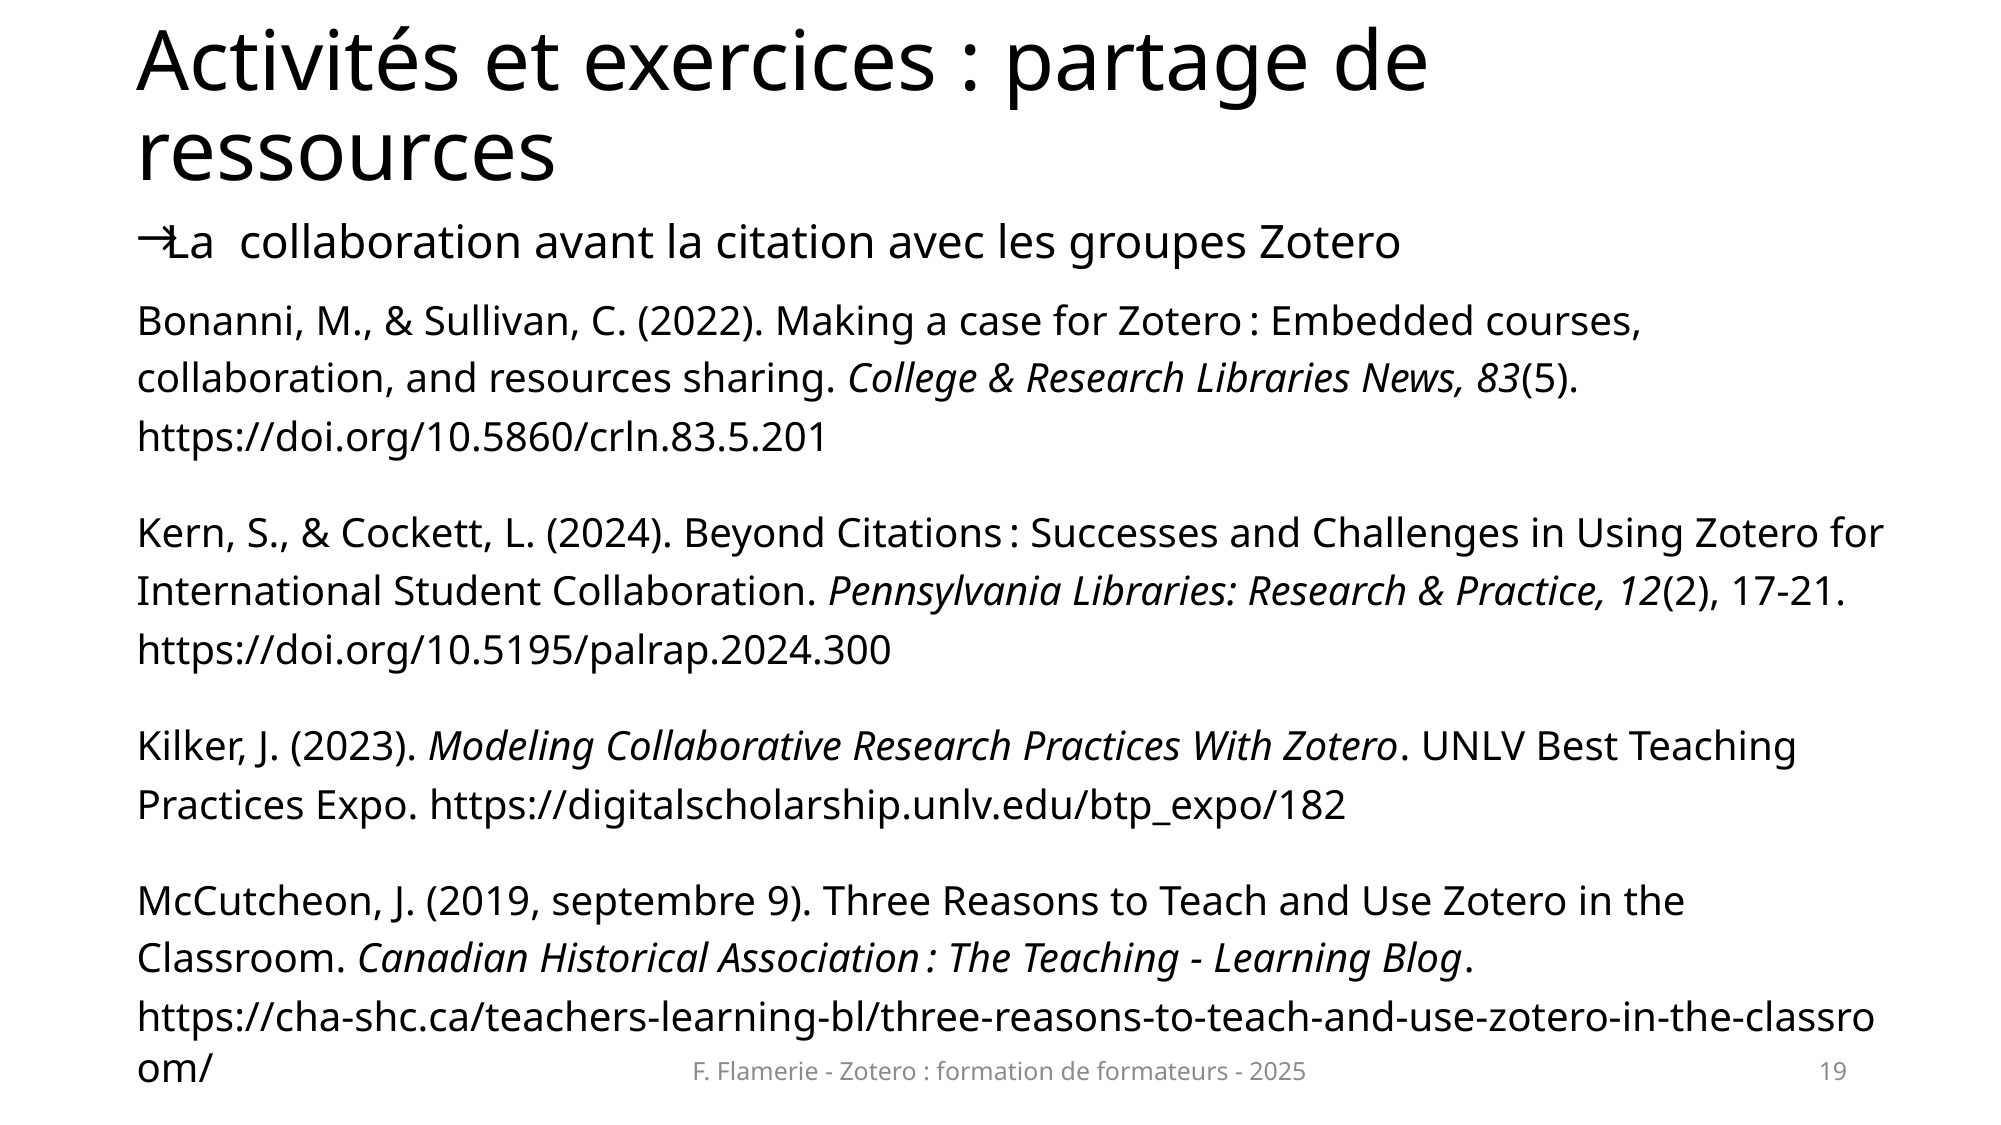

# Activités et exercices : partage de ressources
La collaboration avant la citation avec les groupes Zotero
Bonanni, M., & Sullivan, C. (2022). Making a case for Zotero : Embedded courses, collaboration, and resources sharing. College & Research Libraries News, 83(5). https://doi.org/10.5860/crln.83.5.201
Kern, S., & Cockett, L. (2024). Beyond Citations : Successes and Challenges in Using Zotero for International Student Collaboration. Pennsylvania Libraries: Research & Practice, 12(2), 17‑21. https://doi.org/10.5195/palrap.2024.300
Kilker, J. (2023). Modeling Collaborative Research Practices With Zotero. UNLV Best Teaching Practices Expo. https://digitalscholarship.unlv.edu/btp_expo/182
McCutcheon, J. (2019, septembre 9). Three Reasons to Teach and Use Zotero in the Classroom. Canadian Historical Association : The Teaching - Learning Blog. https://cha-shc.ca/teachers-learning-bl/three-reasons-to-teach-and-use-zotero-in-the-classroom/
F. Flamerie - Zotero : formation de formateurs - 2025
19